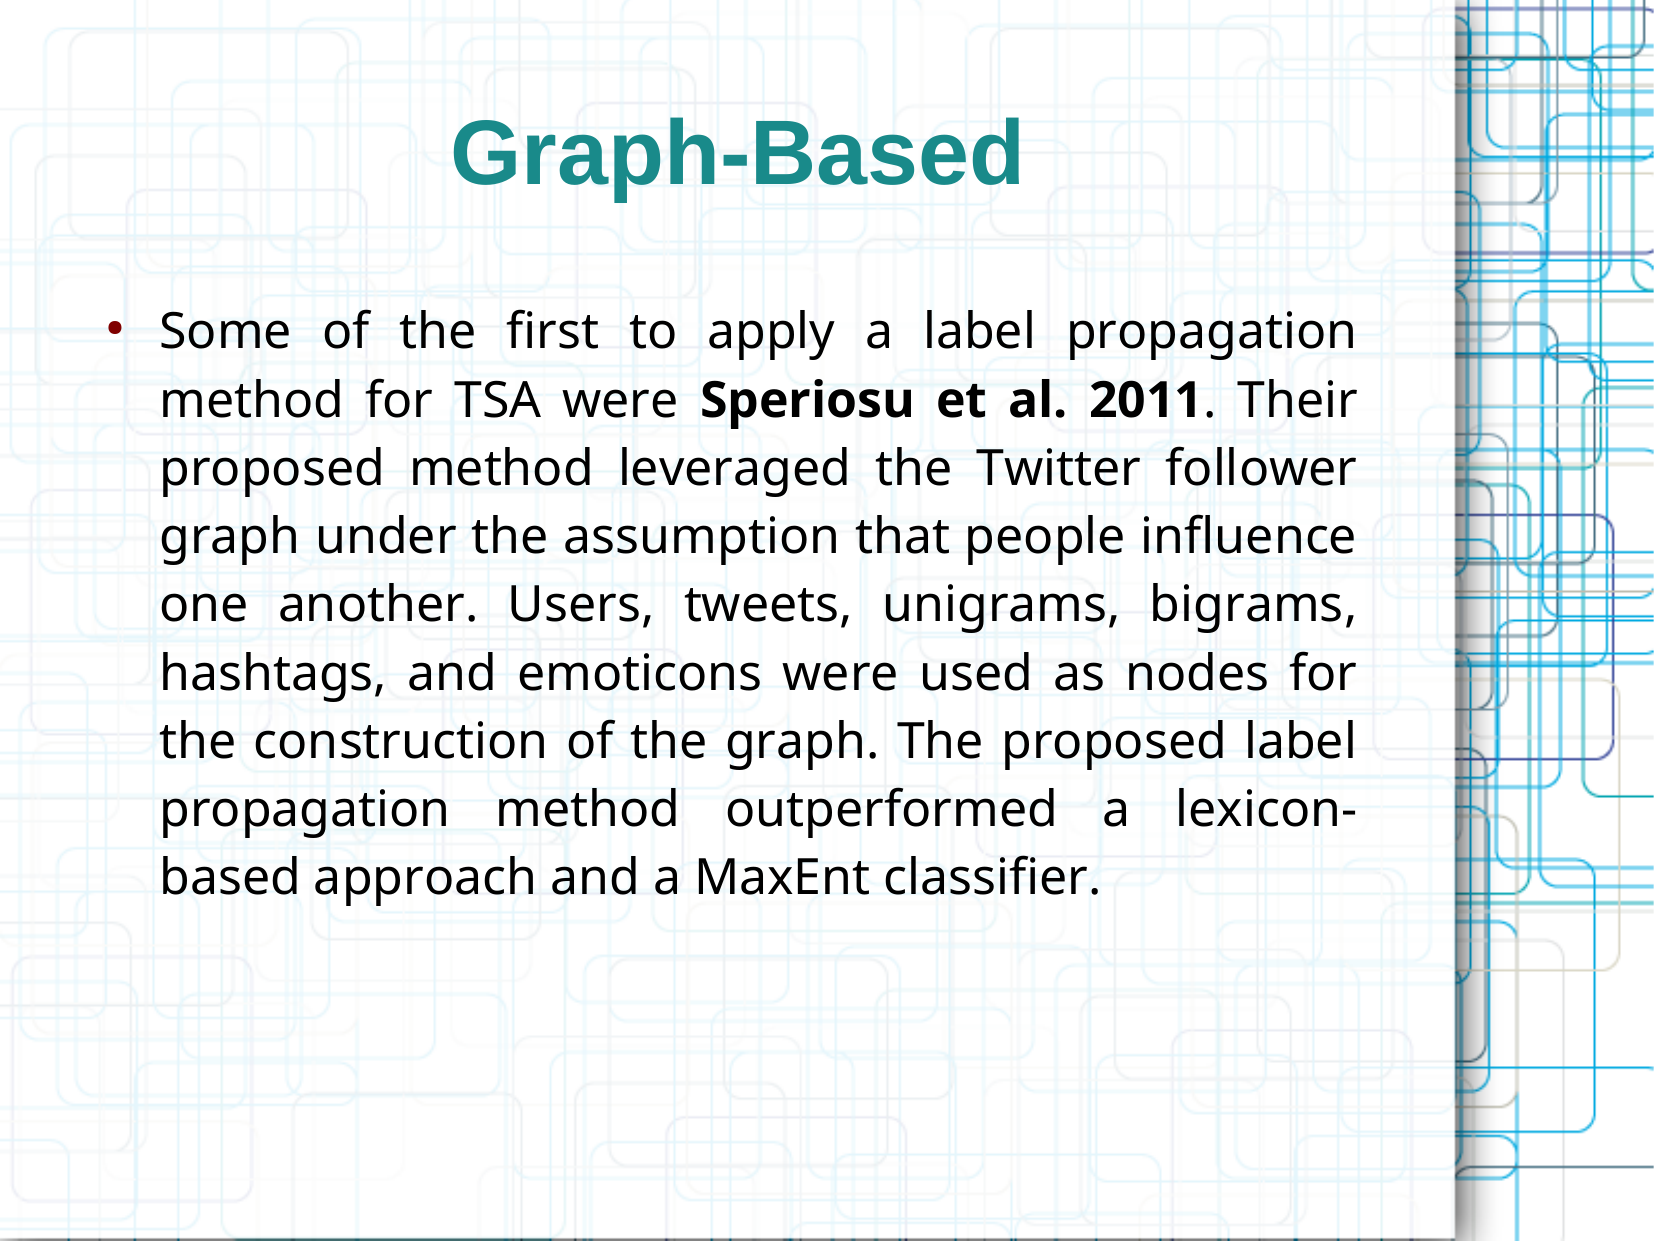

# Graph-Based
Some of the first to apply a label propagation method for TSA were Speriosu et al. 2011. Their proposed method leveraged the Twitter follower graph under the assumption that people influence one another. Users, tweets, unigrams, bigrams, hashtags, and emoticons were used as nodes for the construction of the graph. The proposed label propagation method outperformed a lexicon-based approach and a MaxEnt classifier.